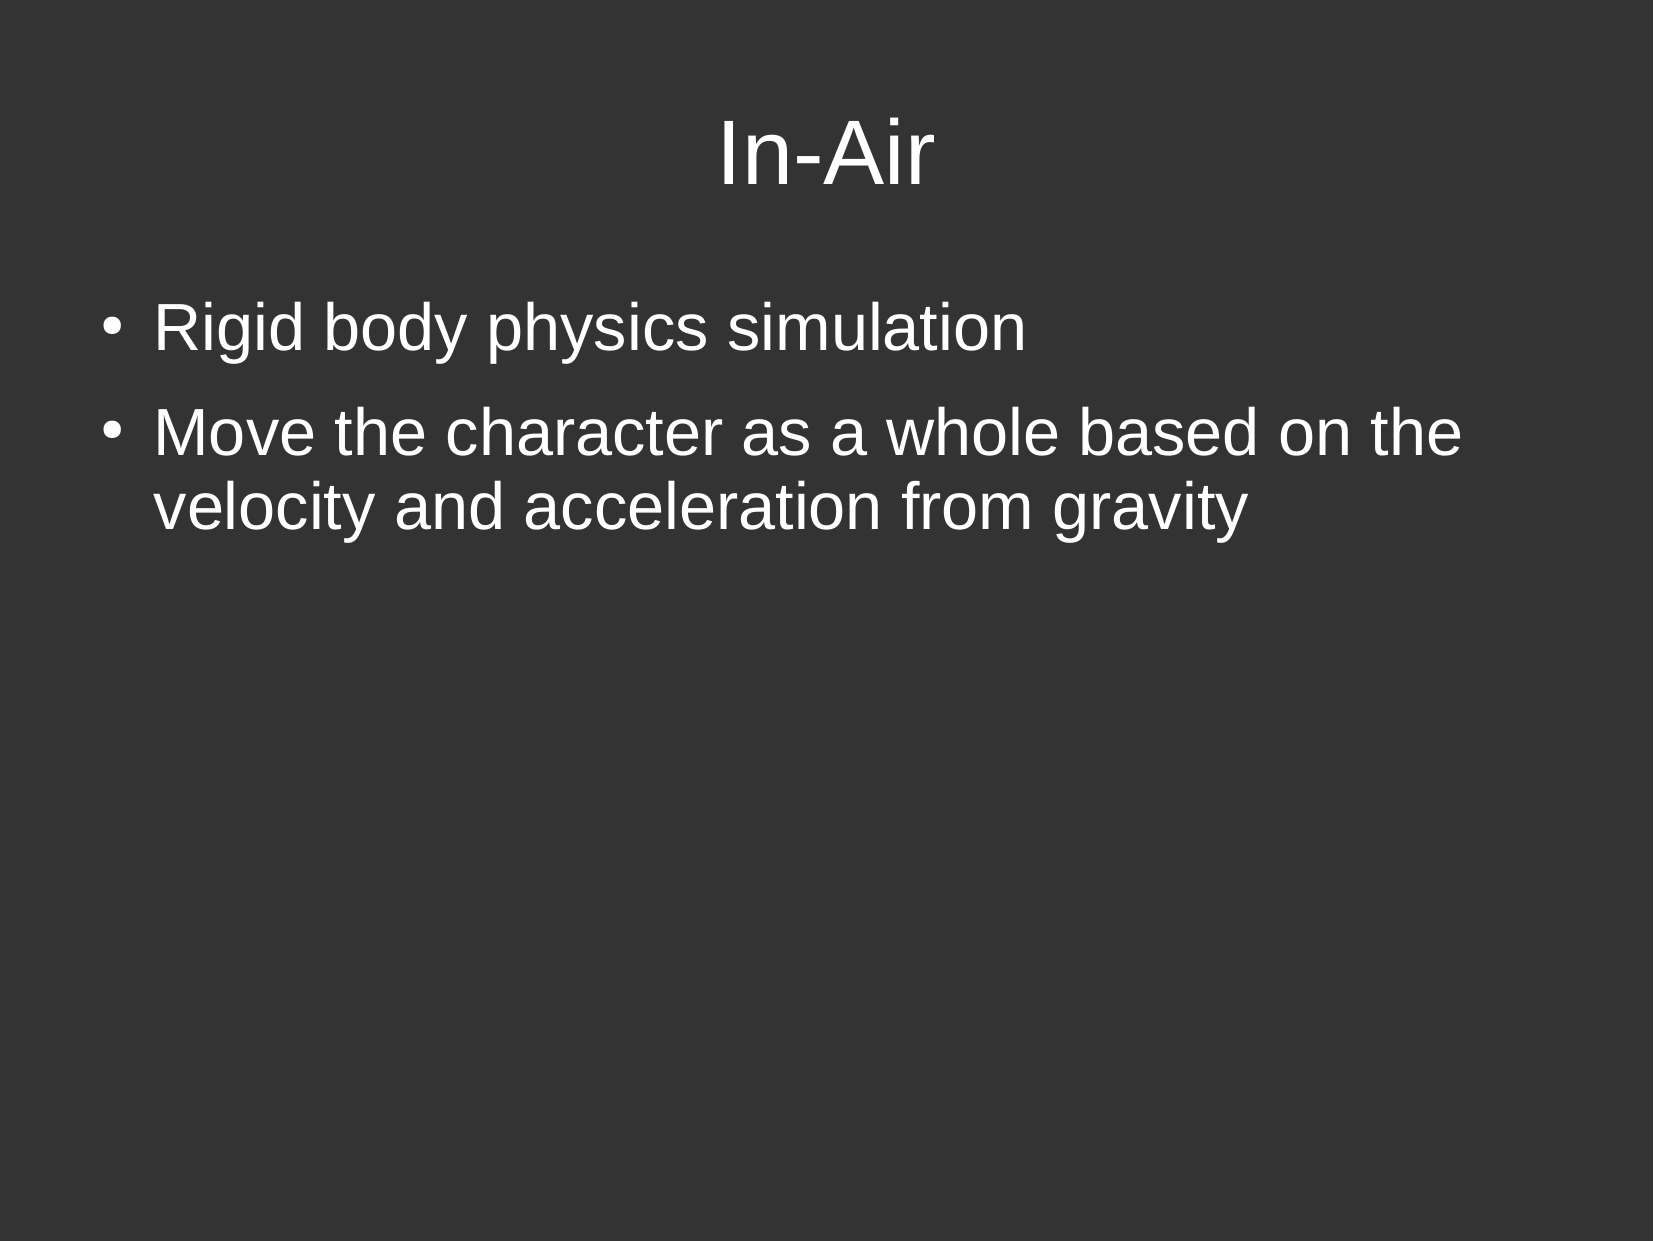

# In-Air
Rigid body physics simulation
Move the character as a whole based on the velocity and acceleration from gravity